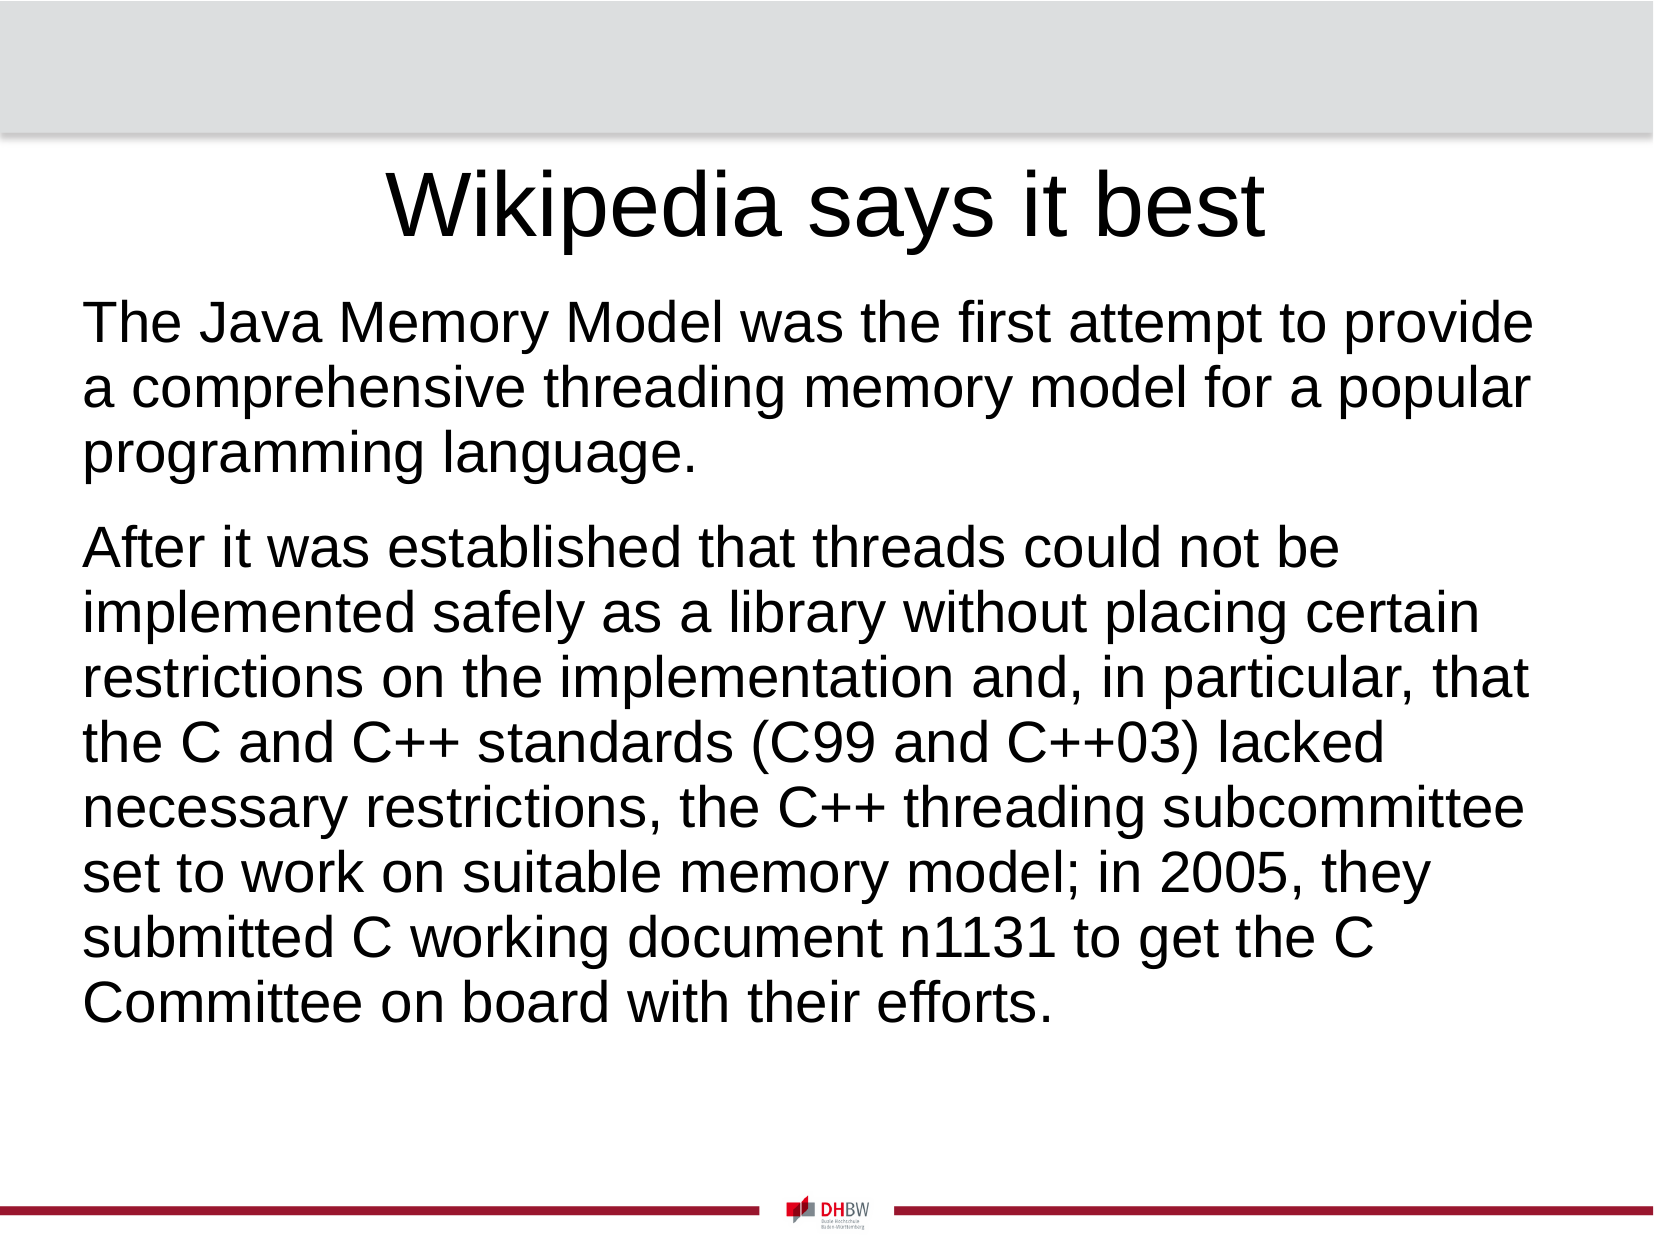

# Wikipedia says it best
The Java Memory Model was the first attempt to provide a comprehensive threading memory model for a popular programming language.
After it was established that threads could not be implemented safely as a library without placing certain restrictions on the implementation and, in particular, that the C and C++ standards (C99 and C++03) lacked necessary restrictions, the C++ threading subcommittee set to work on suitable memory model; in 2005, they submitted C working document n1131 to get the C Committee on board with their efforts.